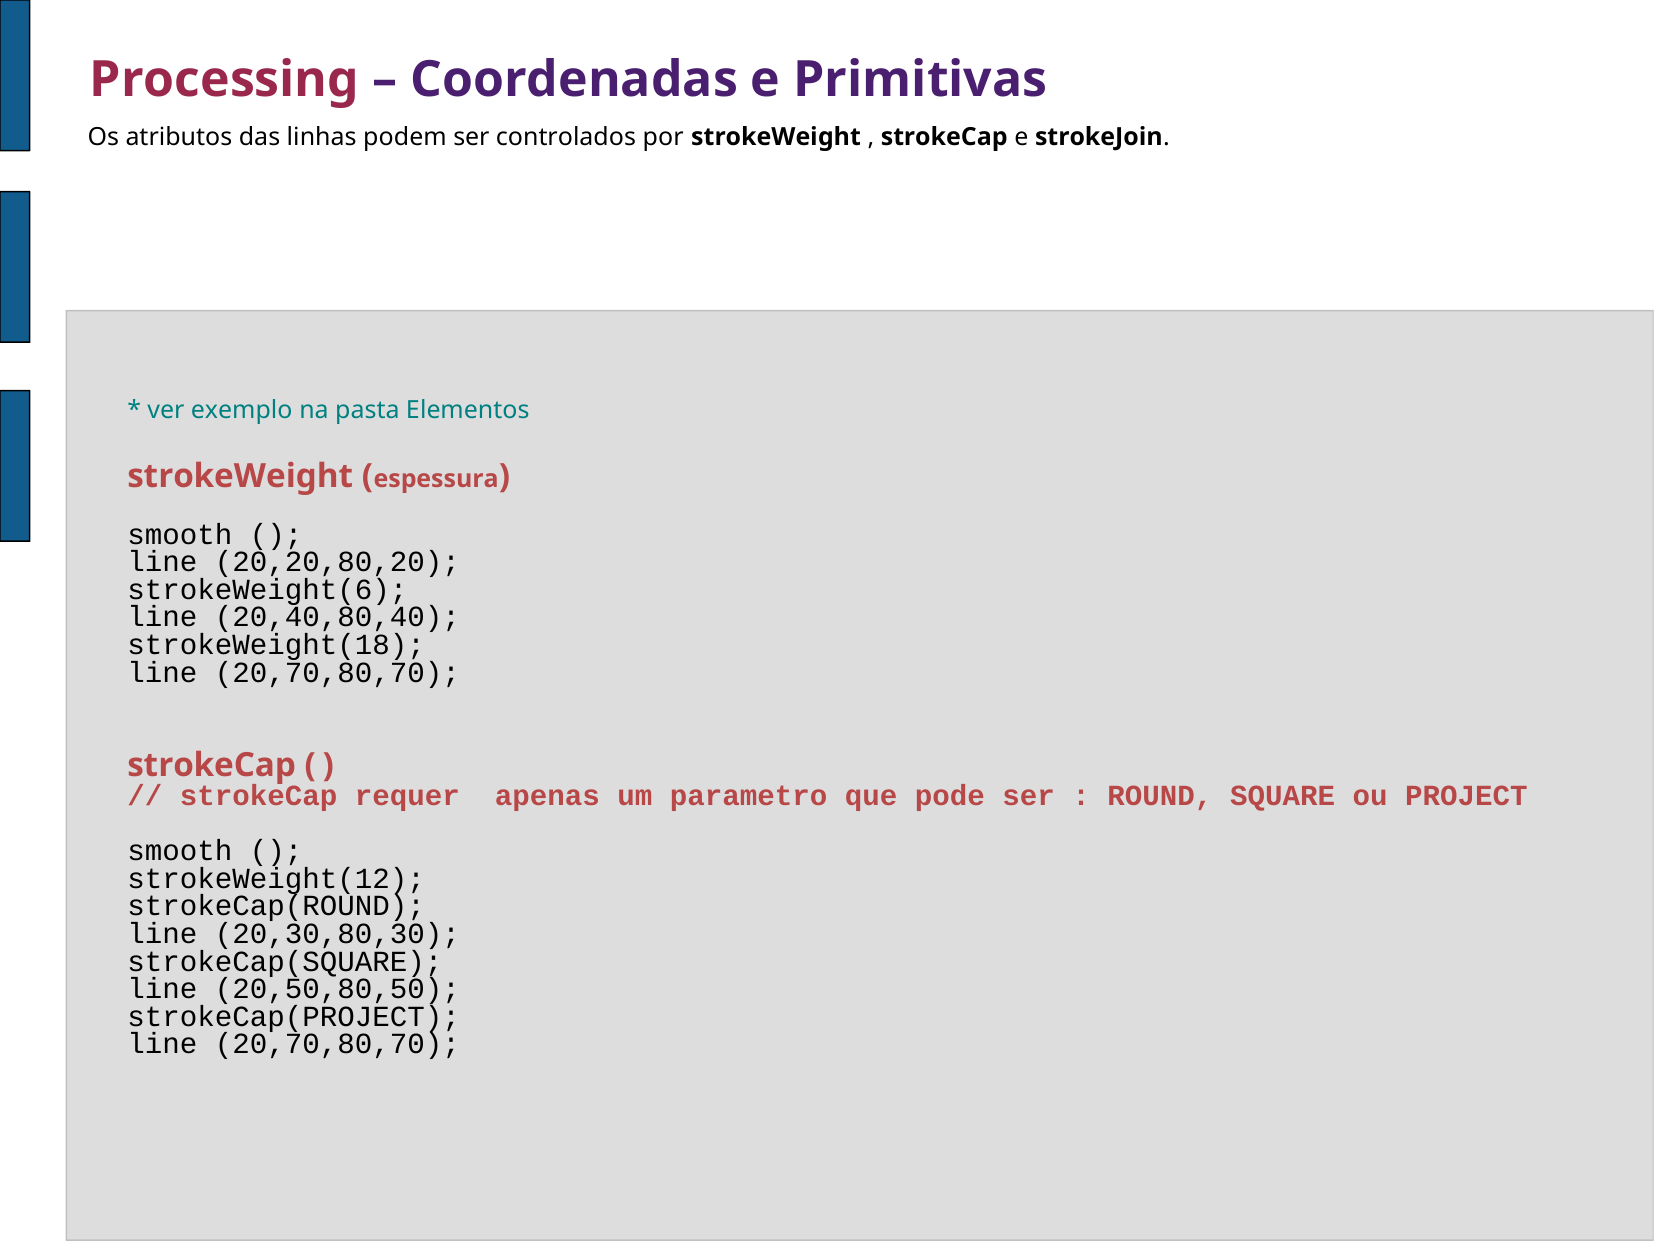

Processing – Coordenadas e Primitivas
Os atributos das linhas podem ser controlados por strokeWeight , strokeCap e strokeJoin.
* ver exemplo na pasta Elementos
strokeWeight (espessura)
smooth ();
line (20,20,80,20);
strokeWeight(6);
line (20,40,80,40);
strokeWeight(18);
line (20,70,80,70);
strokeCap ( )
// strokeCap requer apenas um parametro que pode ser : ROUND, SQUARE ou PROJECT
smooth ();
strokeWeight(12);
strokeCap(ROUND);
line (20,30,80,30);
strokeCap(SQUARE);
line (20,50,80,50);
strokeCap(PROJECT);
line (20,70,80,70);